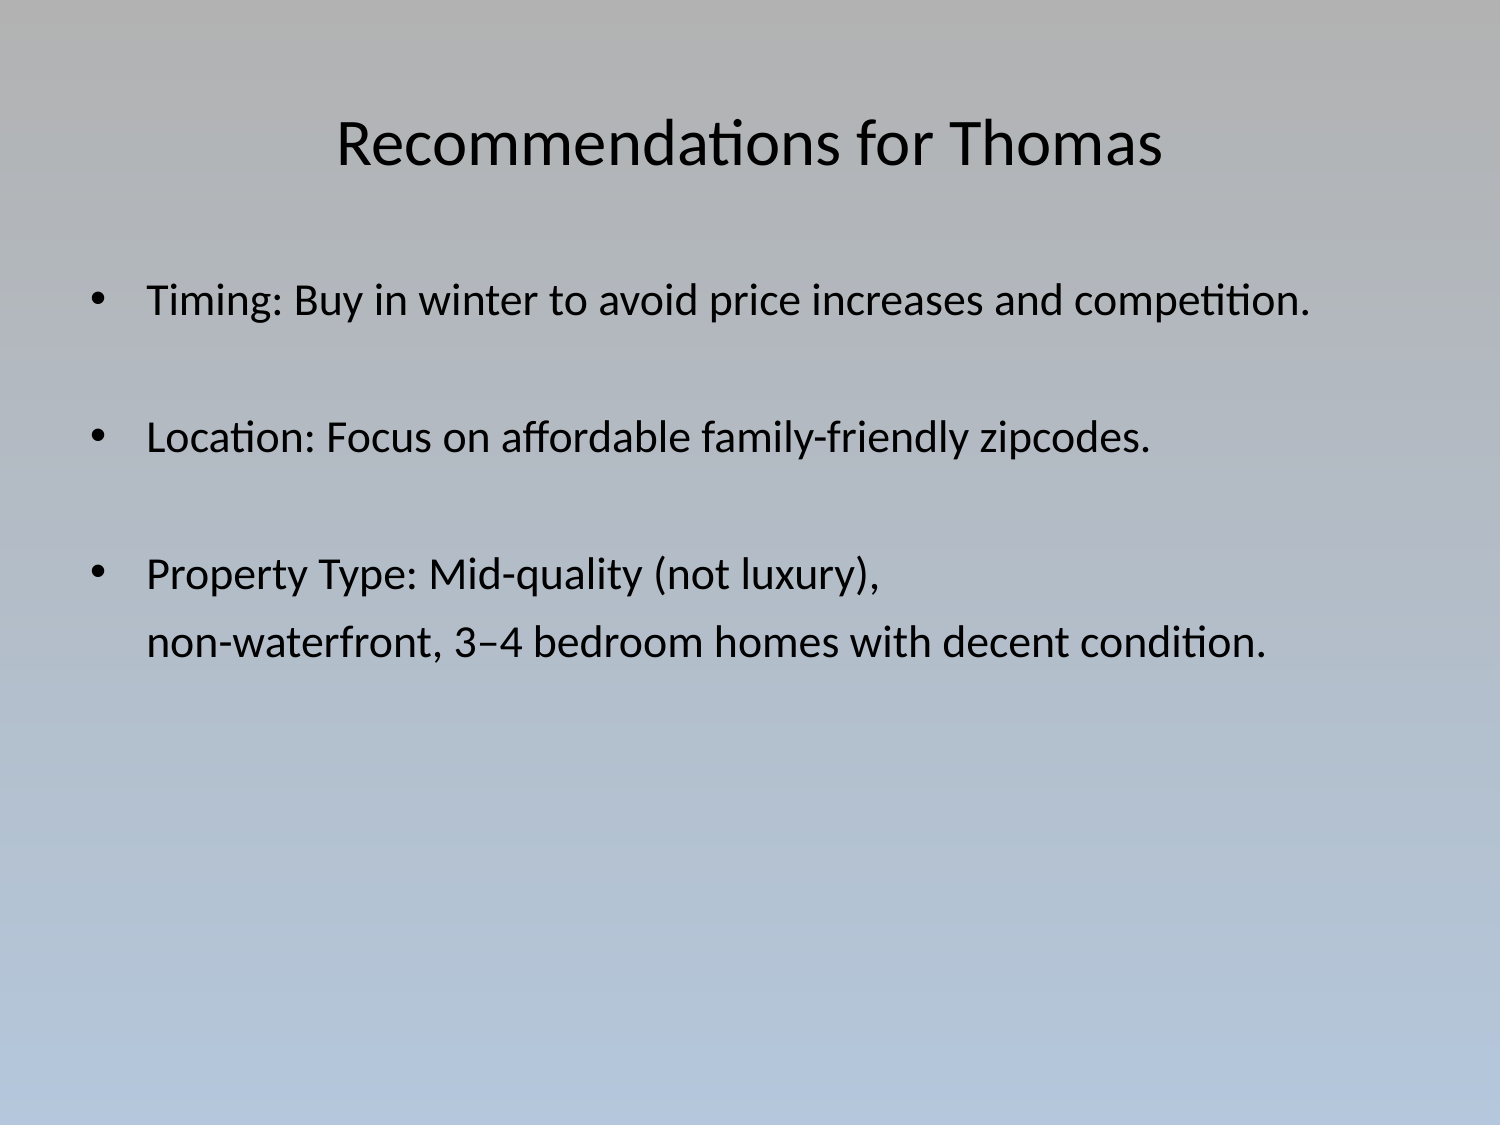

# Recommendations for Thomas
Timing: Buy in winter to avoid price increases and competition.
Location: Focus on affordable family-friendly zipcodes.
Property Type: Mid-quality (not luxury),
non-waterfront, 3–4 bedroom homes with decent condition.